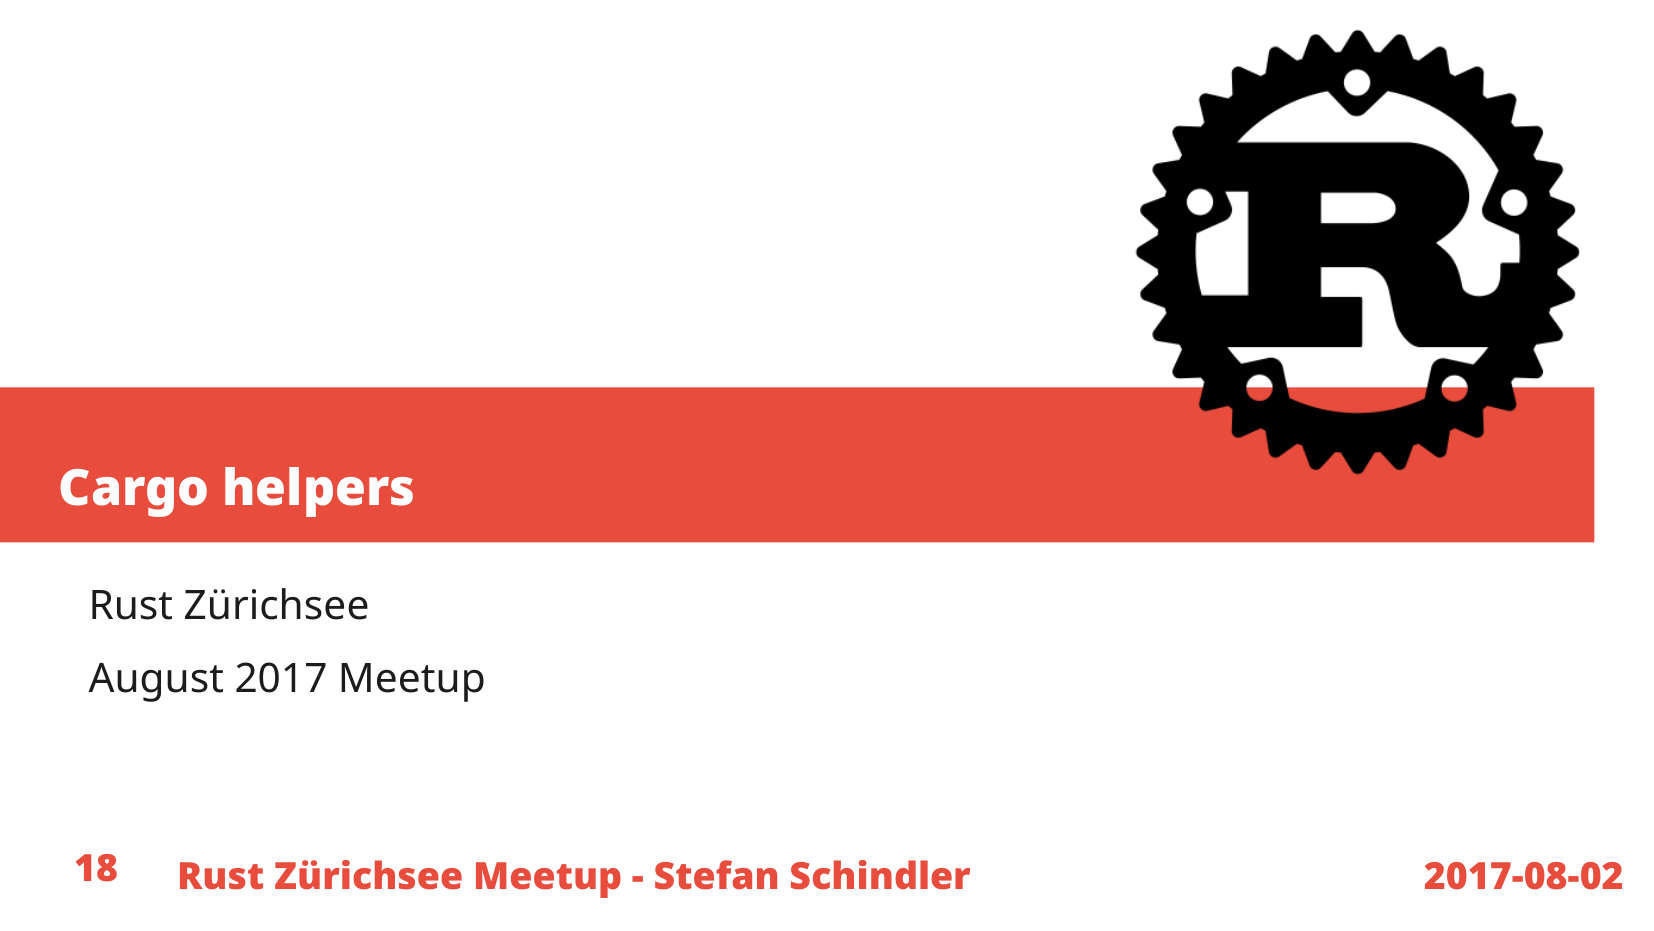

# Cargo helpers
Rust Zürichsee
August 2017 Meetup
18
Rust Zürichsee Meetup - Stefan Schindler
2017-08-02